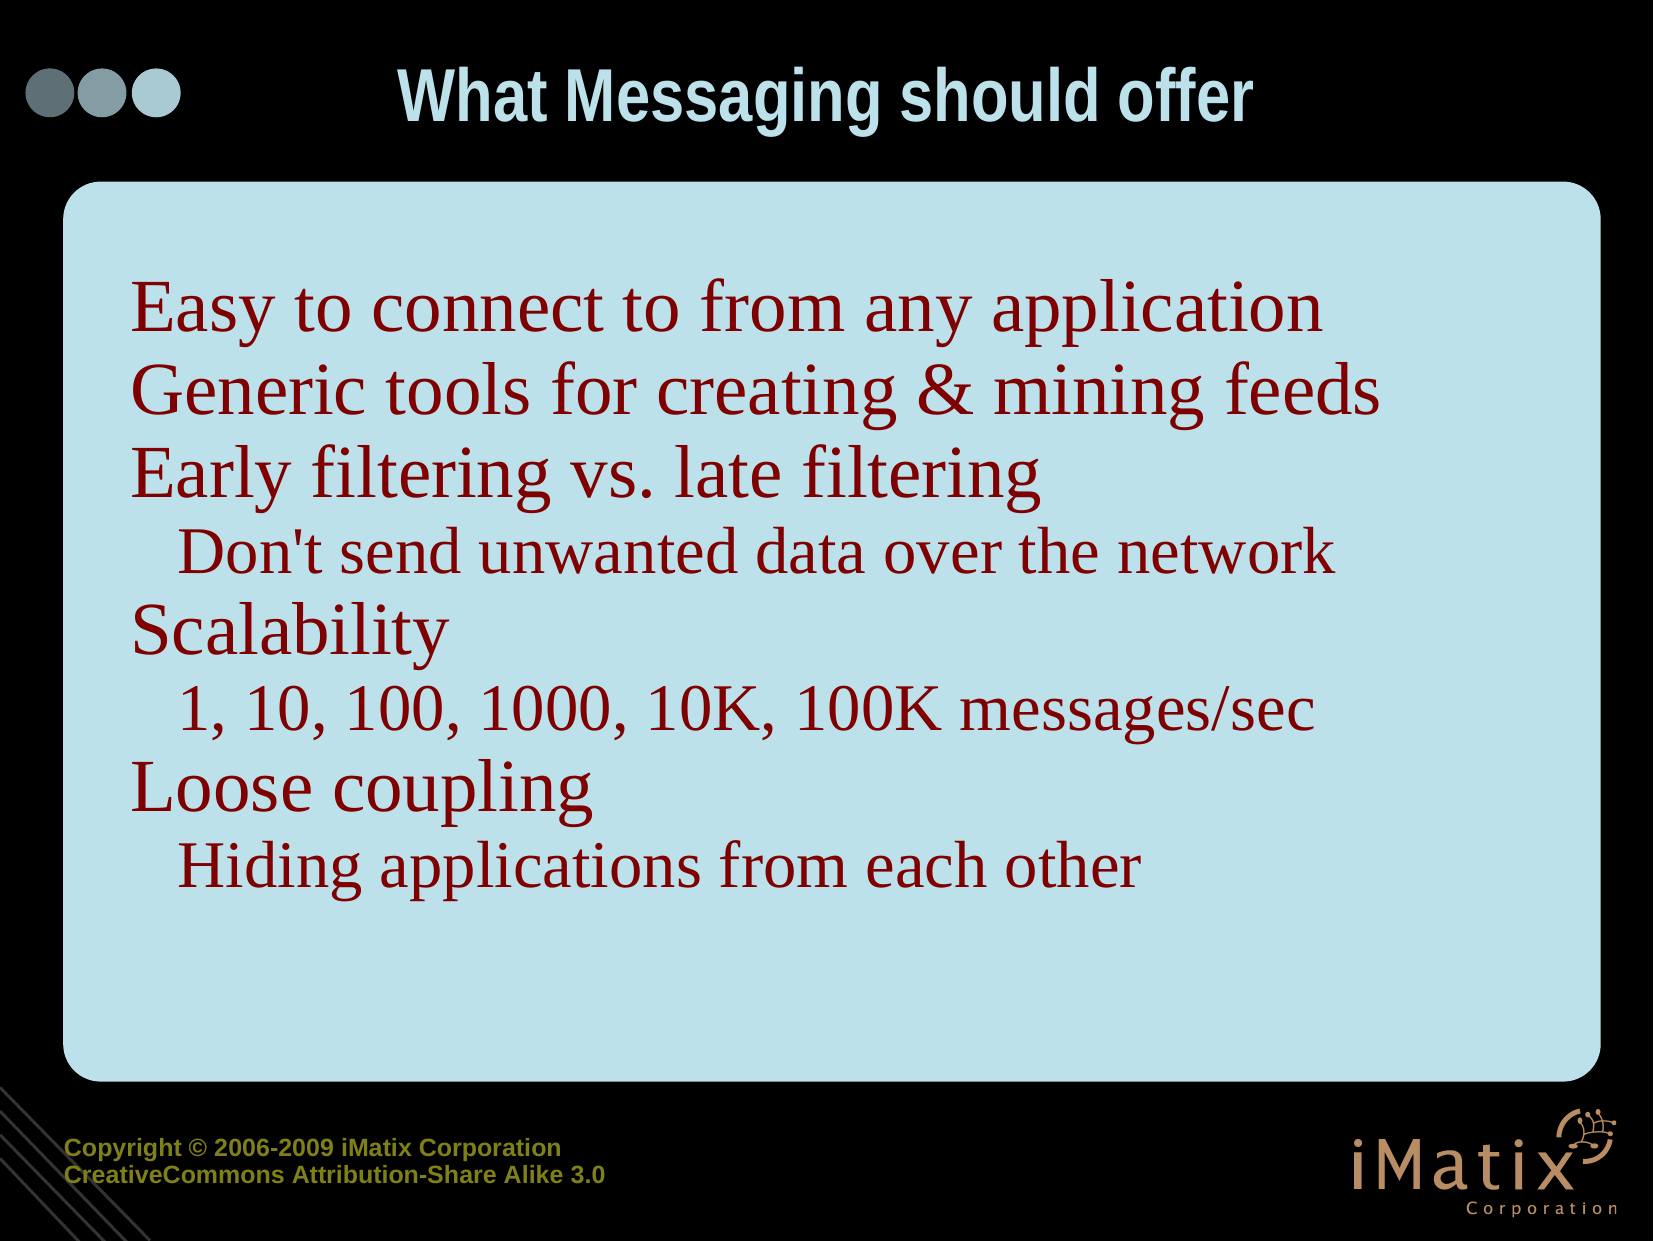

# What Messaging should offer
Easy to connect to from any application
Generic tools for creating & mining feeds
Early filtering vs. late filtering
Don't send unwanted data over the network
Scalability
1, 10, 100, 1000, 10K, 100K messages/sec
Loose coupling
Hiding applications from each other